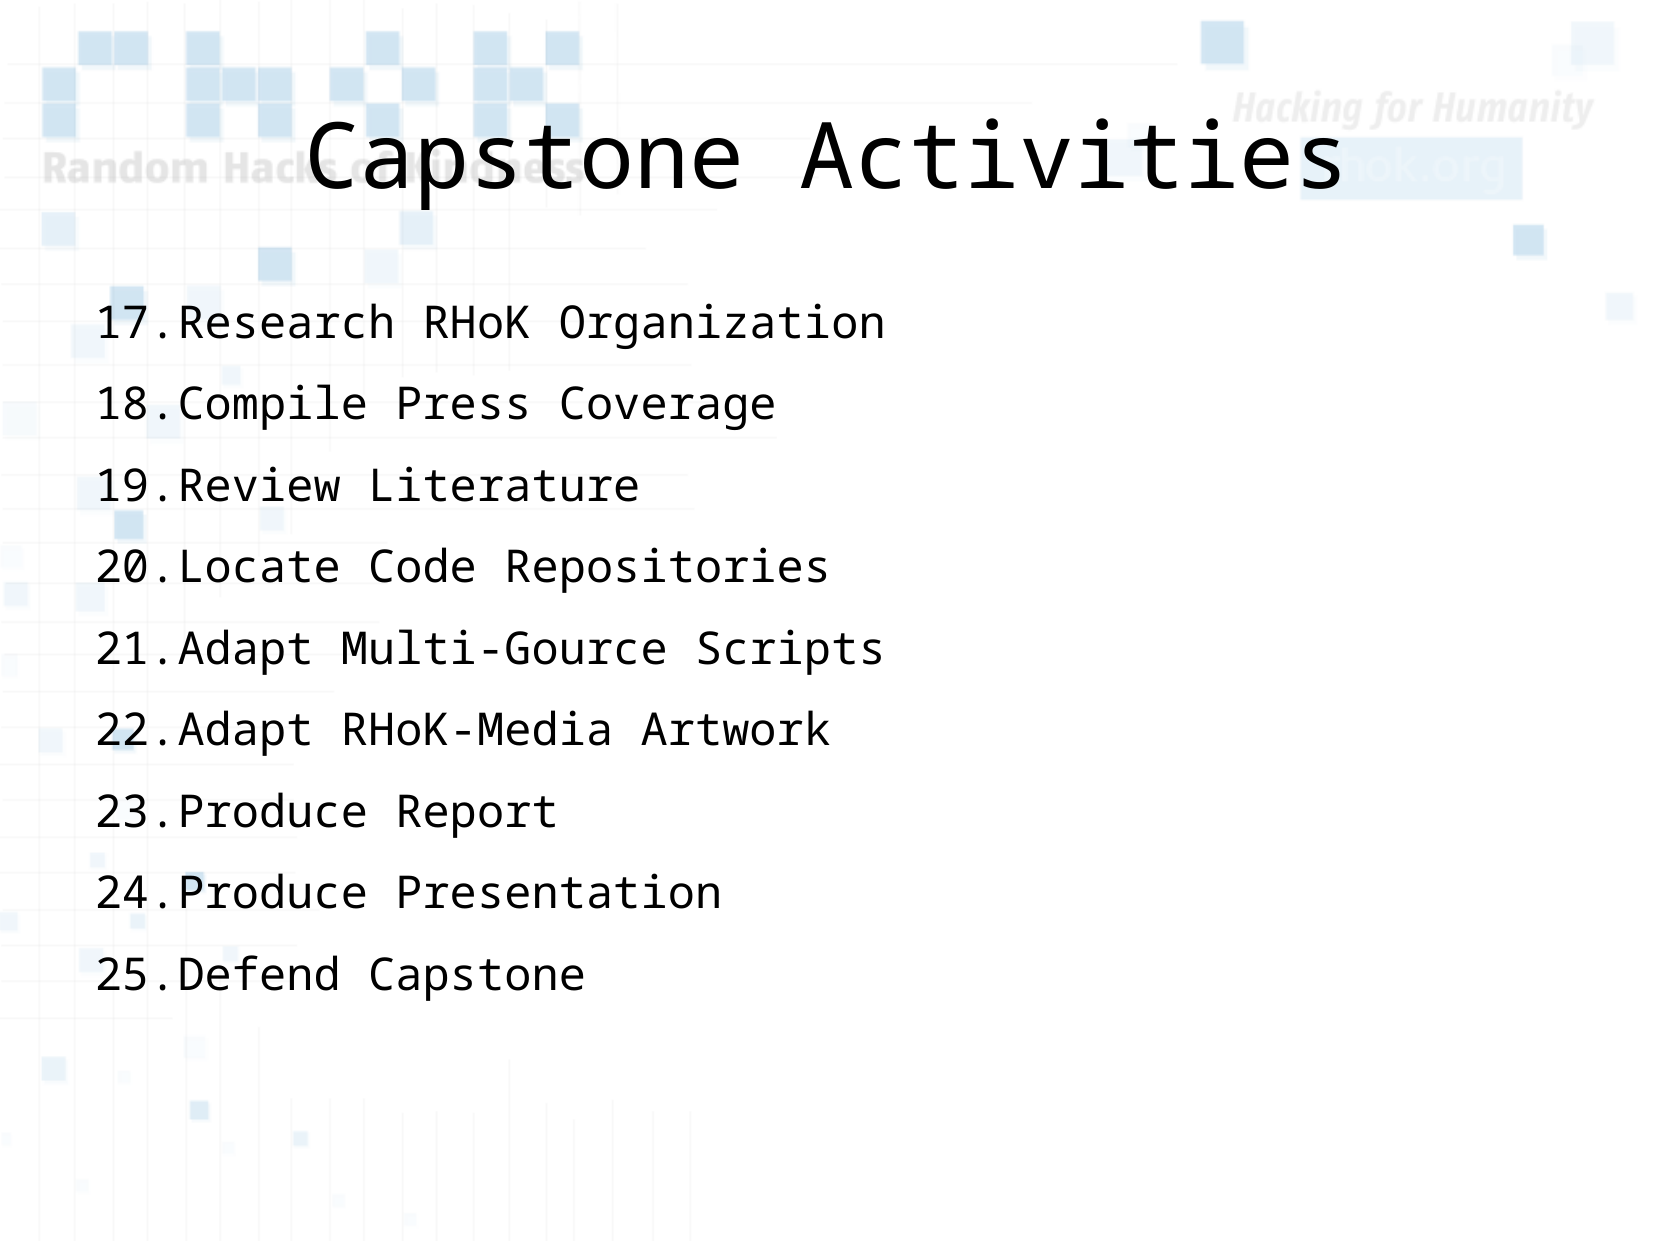

# Capstone Activities
 Research RHoK Organization
 Compile Press Coverage
 Review Literature
 Locate Code Repositories
 Adapt Multi-Gource Scripts
 Adapt RHoK-Media Artwork
 Produce Report
 Produce Presentation
 Defend Capstone